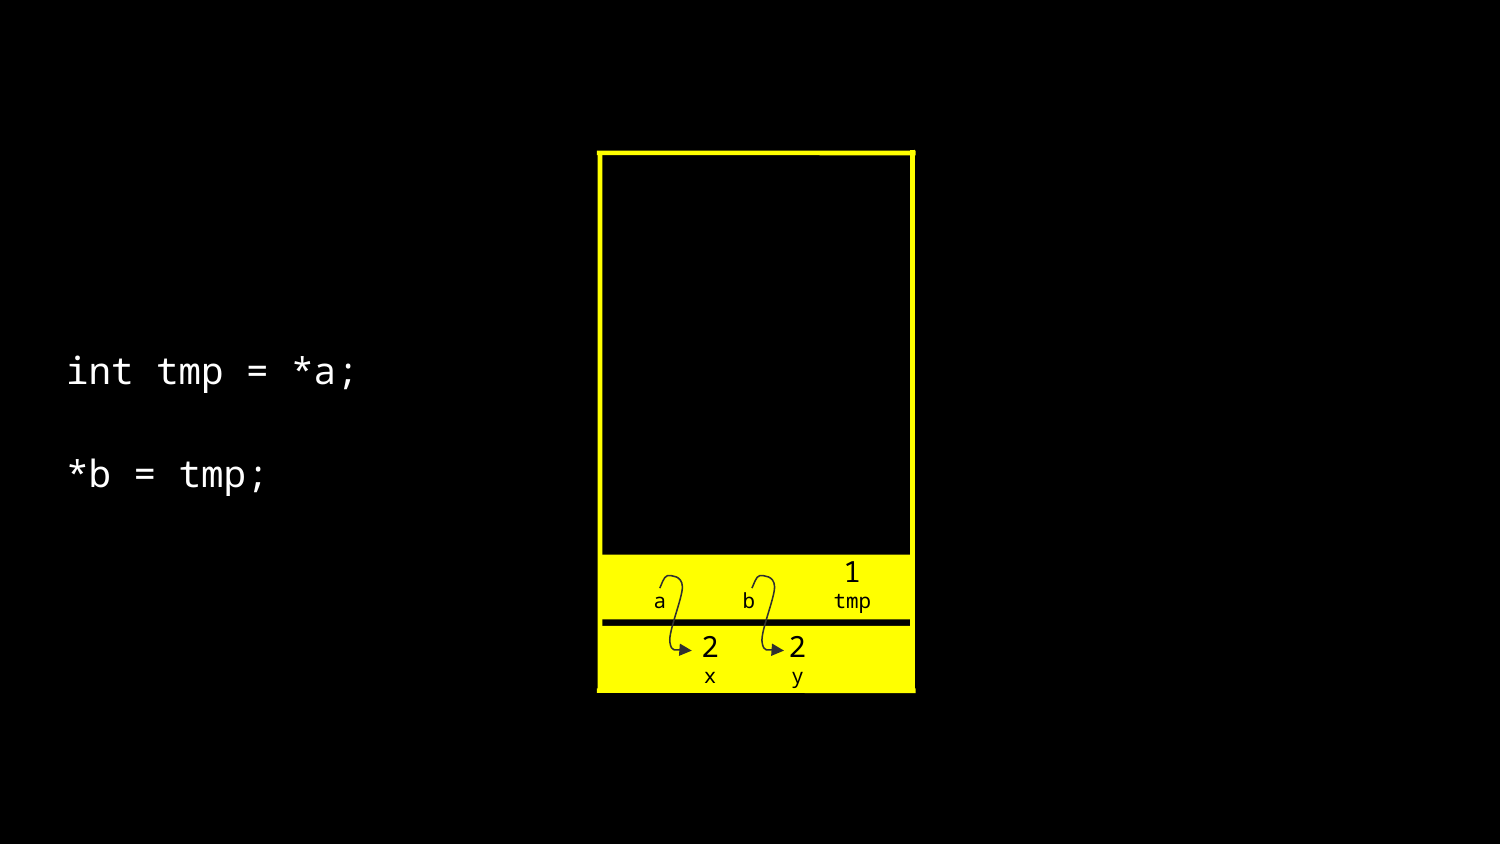

# int tmp = *a;
*a = *b;
*b = tmp;
a
b
1
tmp
2
x
2
y